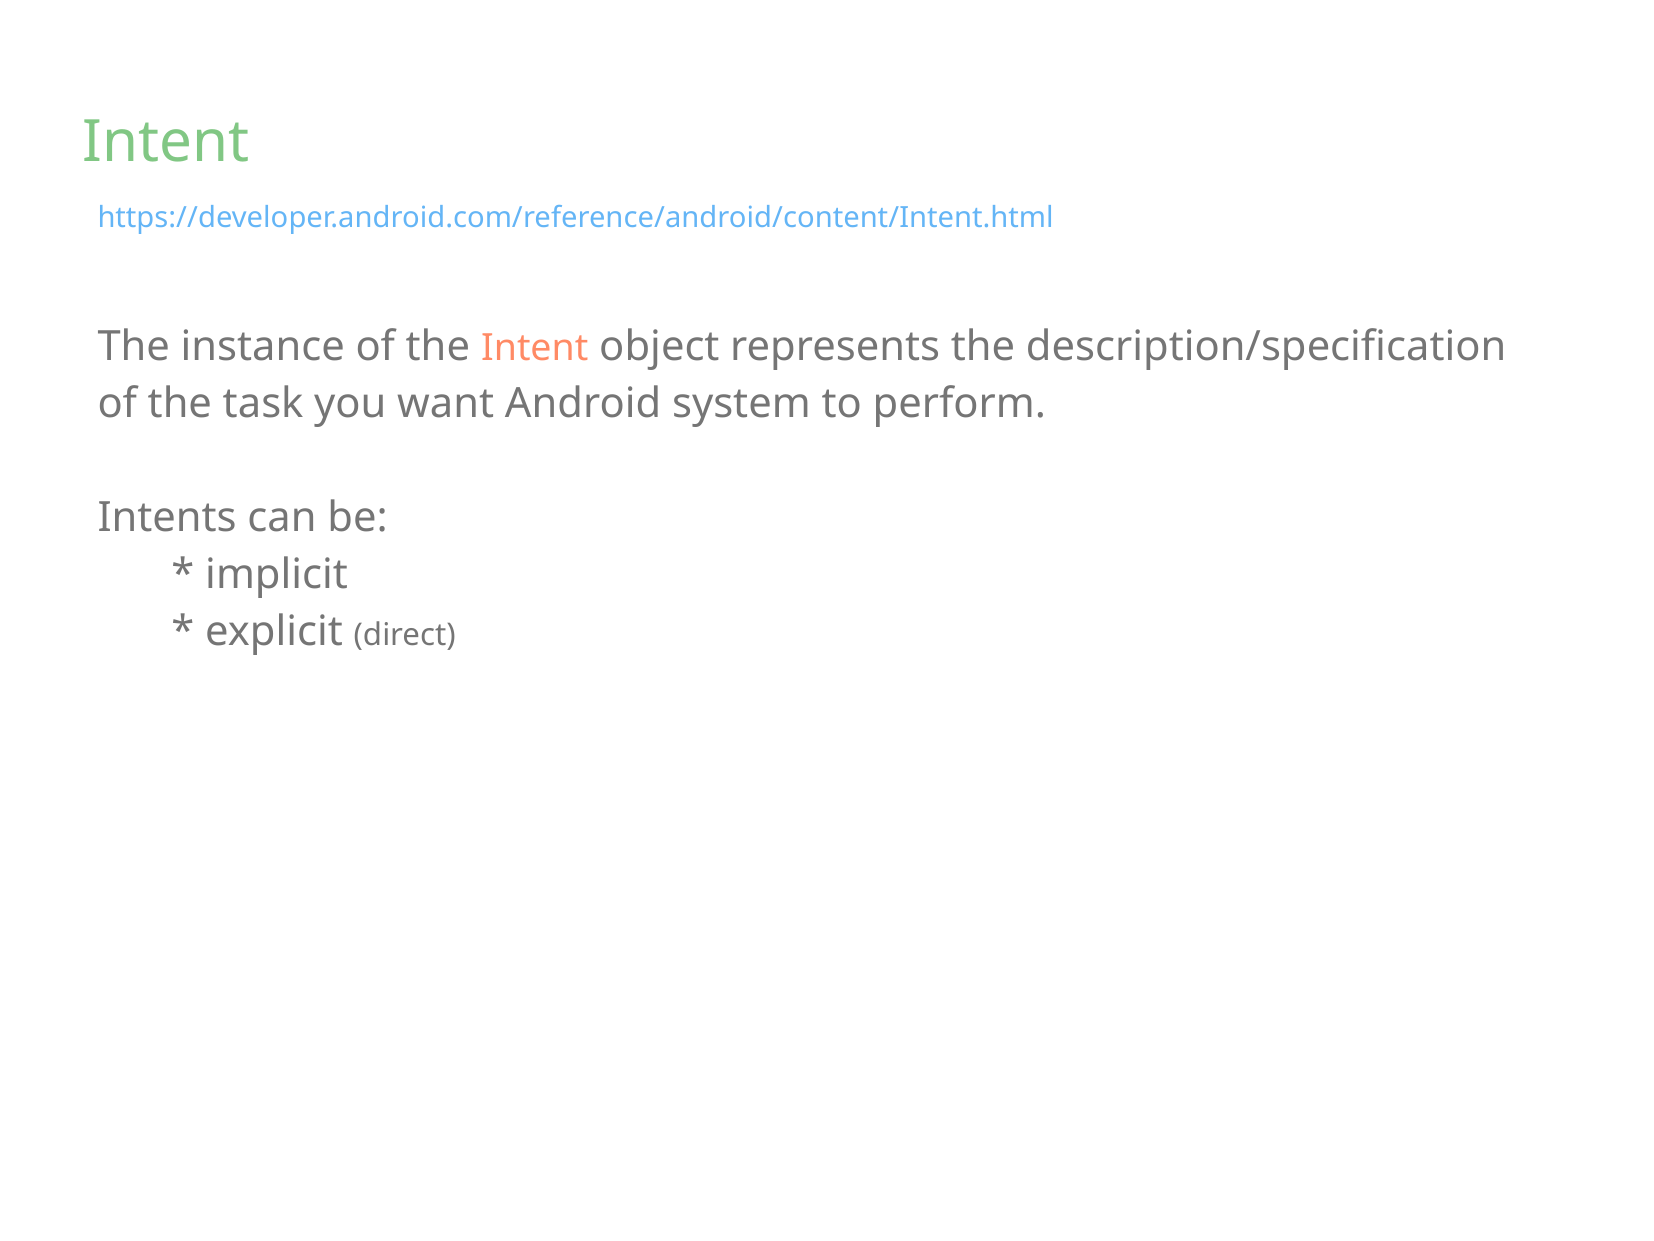

# Intent
https://developer.android.com/reference/android/content/Intent.html
The instance of the Intent object represents the description/specification
of the task you want Android system to perform.
Intents can be:
	* implicit
	* explicit (direct)